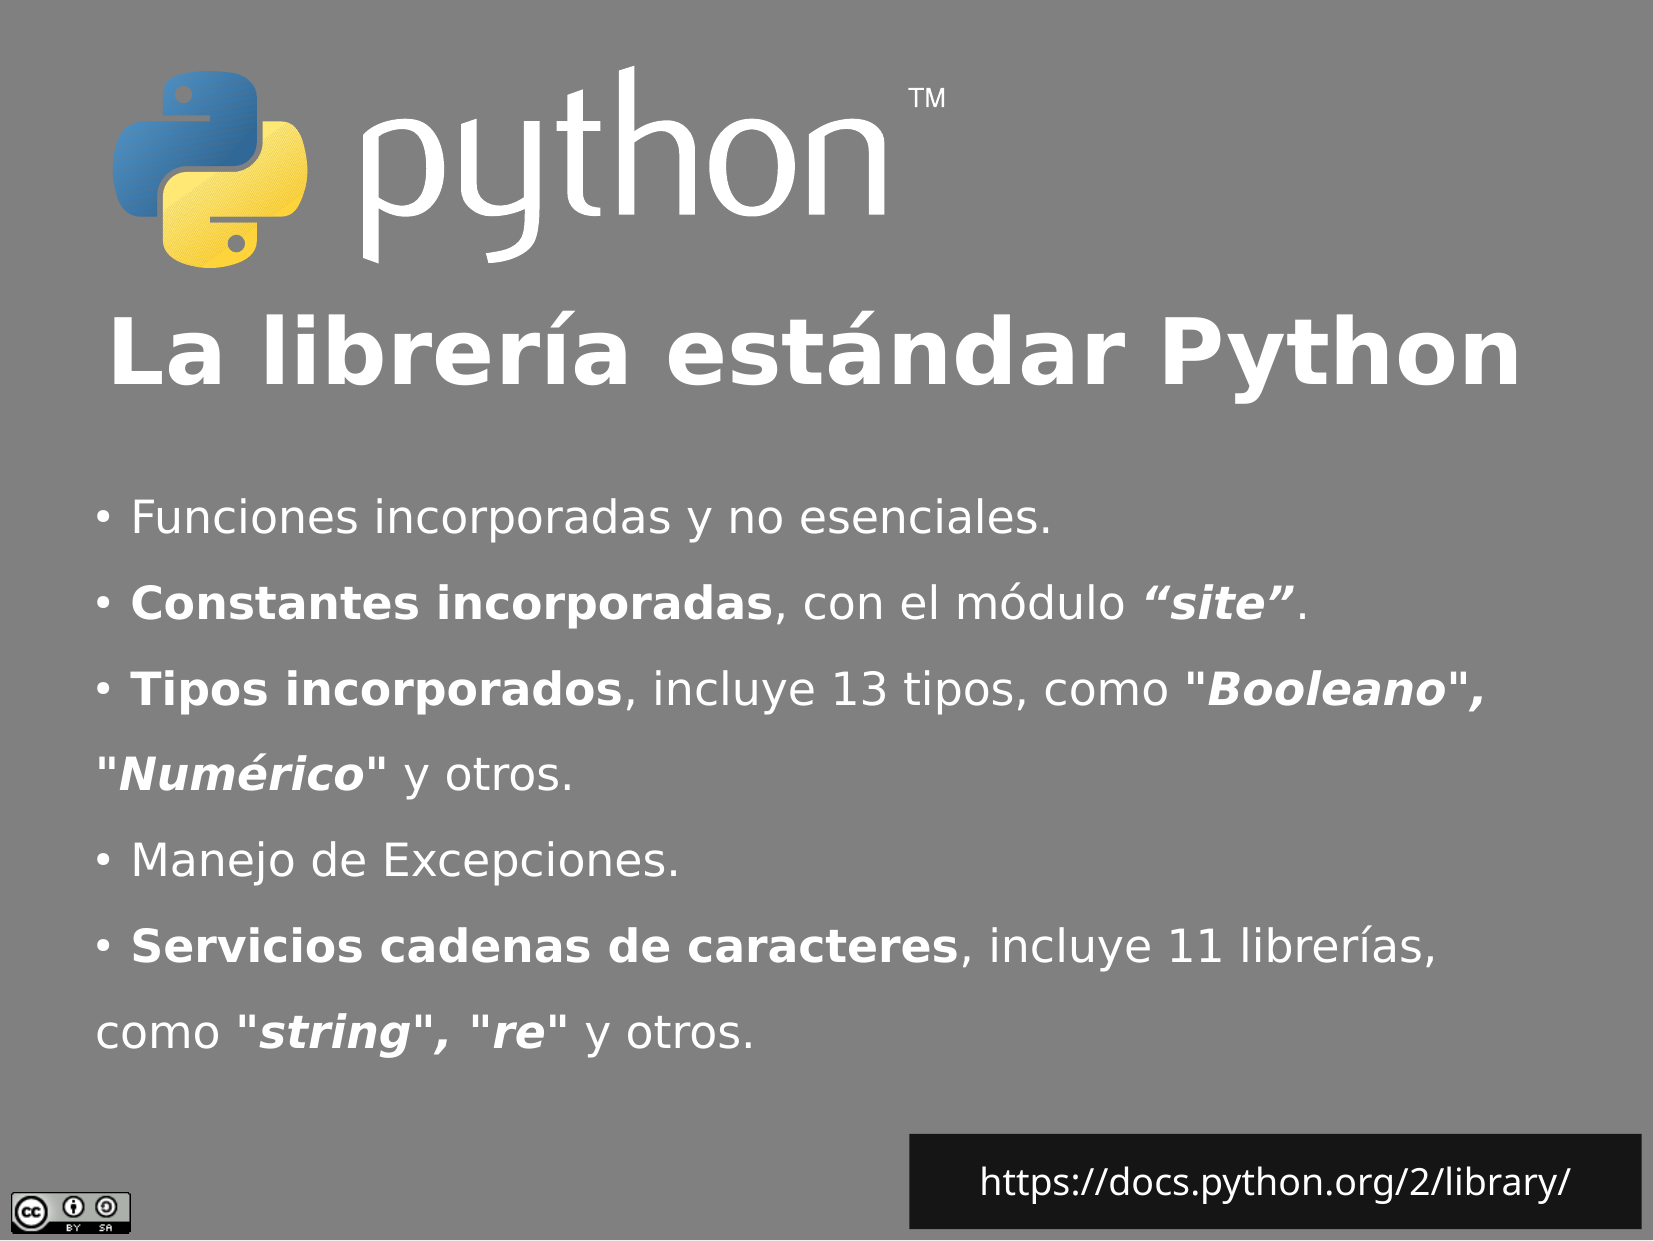

La librería estándar Python
Funciones incorporadas y no esenciales.
Constantes incorporadas, con el módulo “site”.
Tipos incorporados, incluye 13 tipos, como "Booleano",
"Numérico" y otros.
Manejo de Excepciones.
Servicios cadenas de caracteres, incluye 11 librerías,
como "string", "re" y otros.
# https://docs.python.org/2/library/